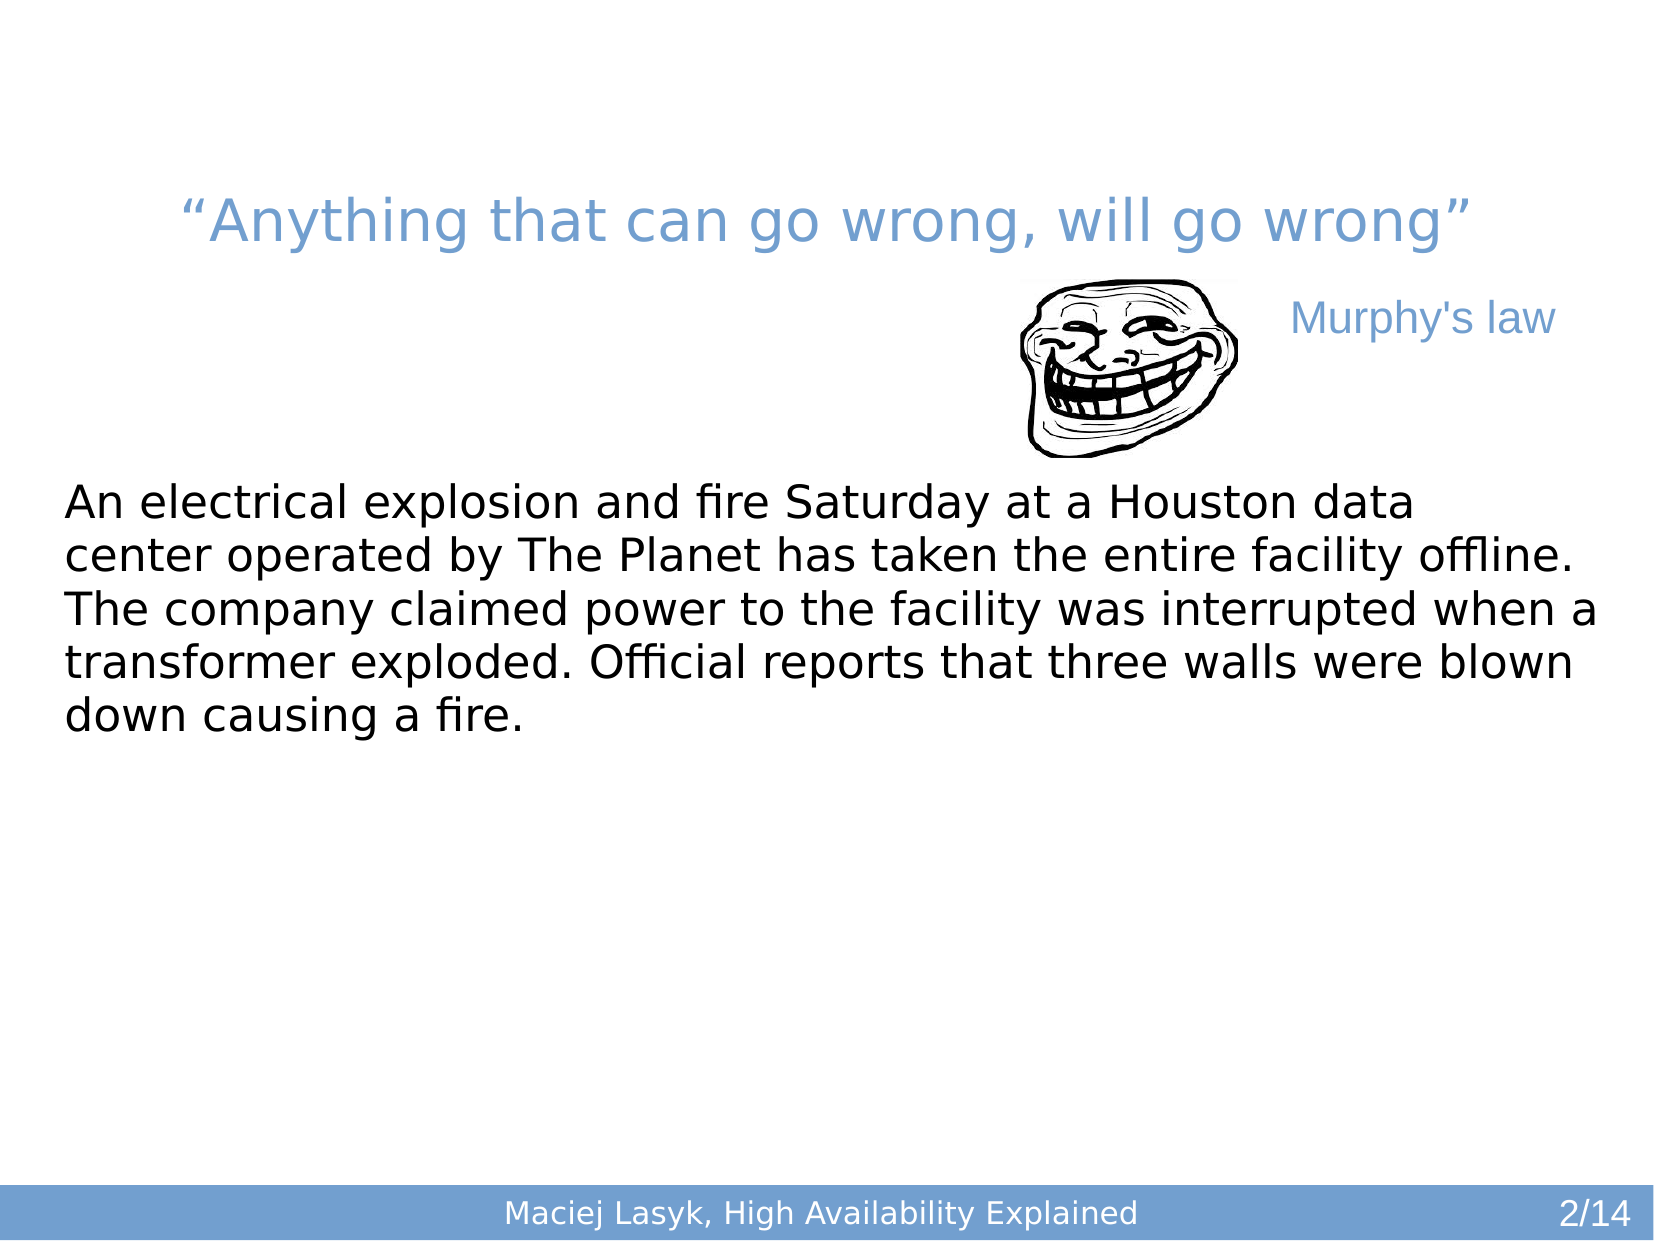

“Anything that can go wrong, will go wrong”
Murphy's law
An electrical explosion and fire Saturday at a Houston data
center operated by The Planet has taken the entire facility offline.
The company claimed power to the facility was interrupted when a
transformer exploded. Official reports that three walls were blown
down causing a fire.
 2/14
Maciej Lasyk, High Availability Explained